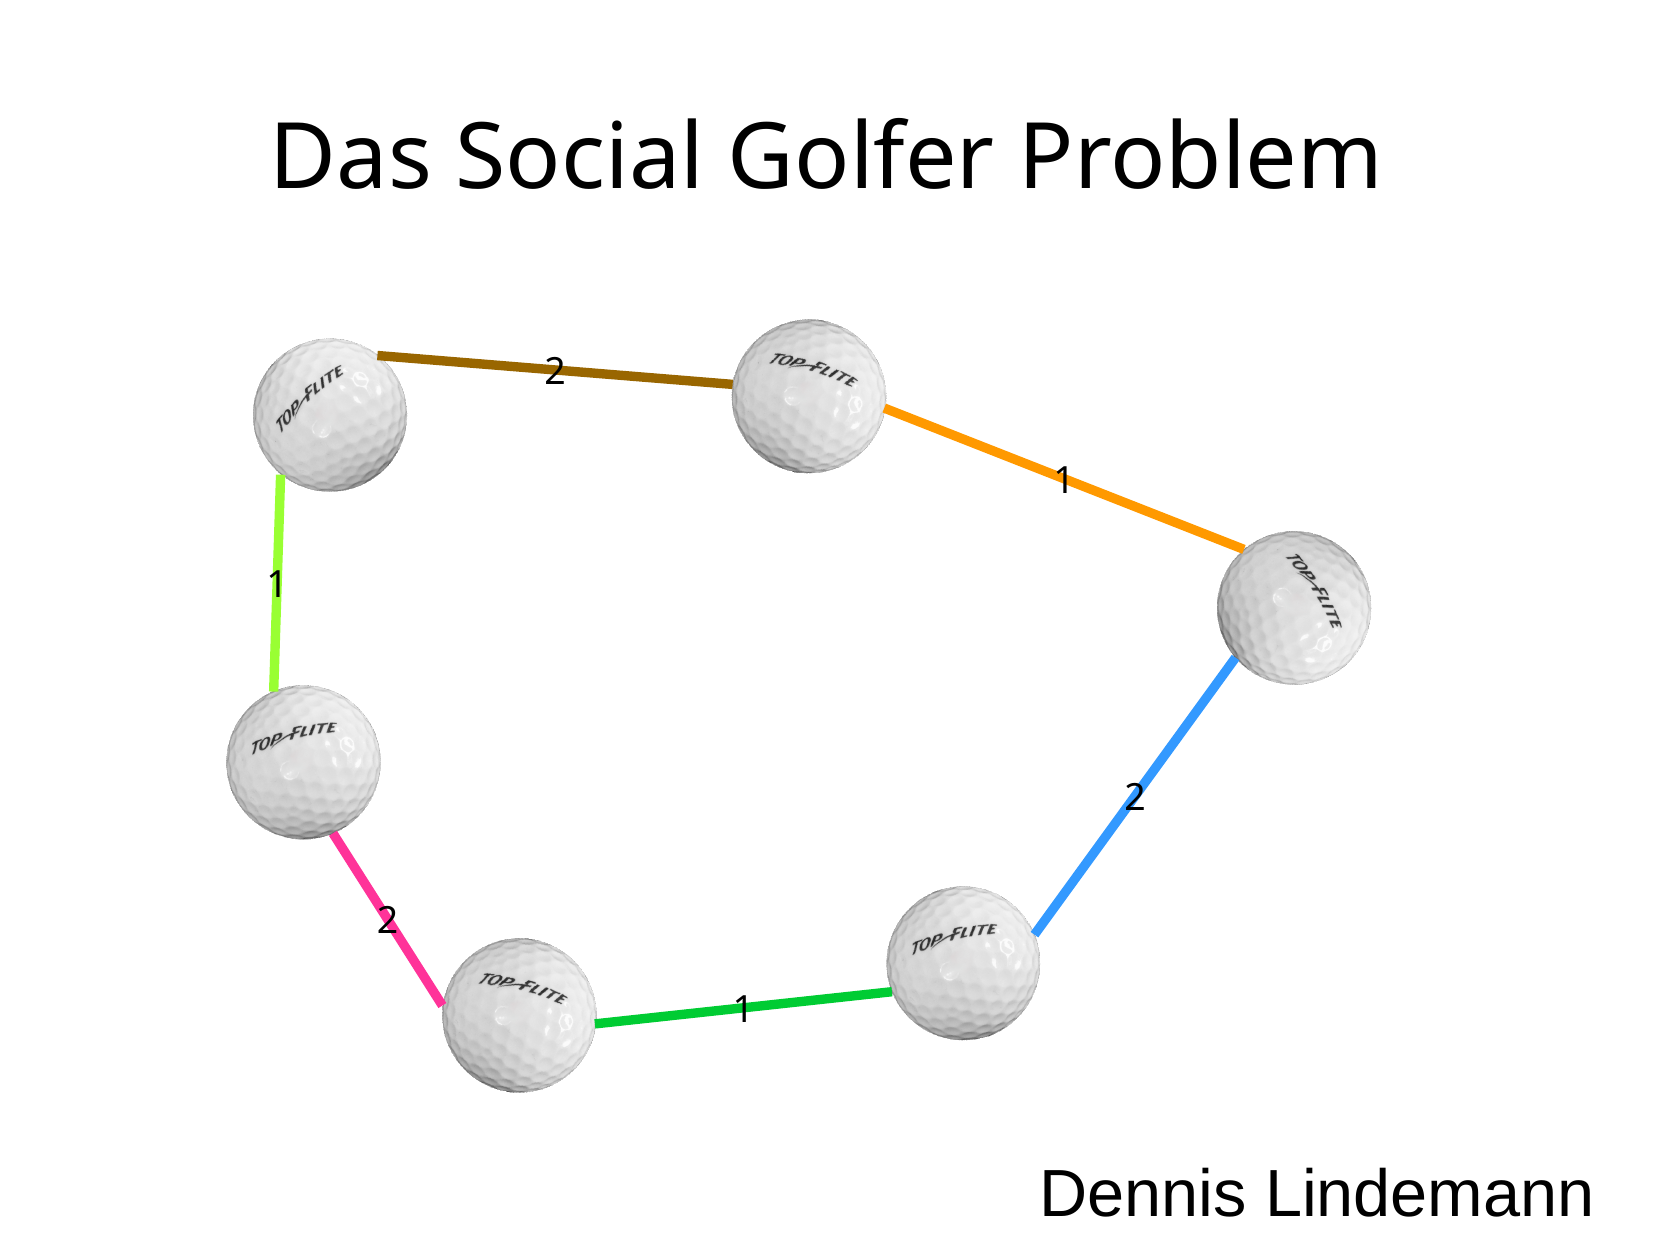

# Das Social Golfer Problem
Dennis Lindemann